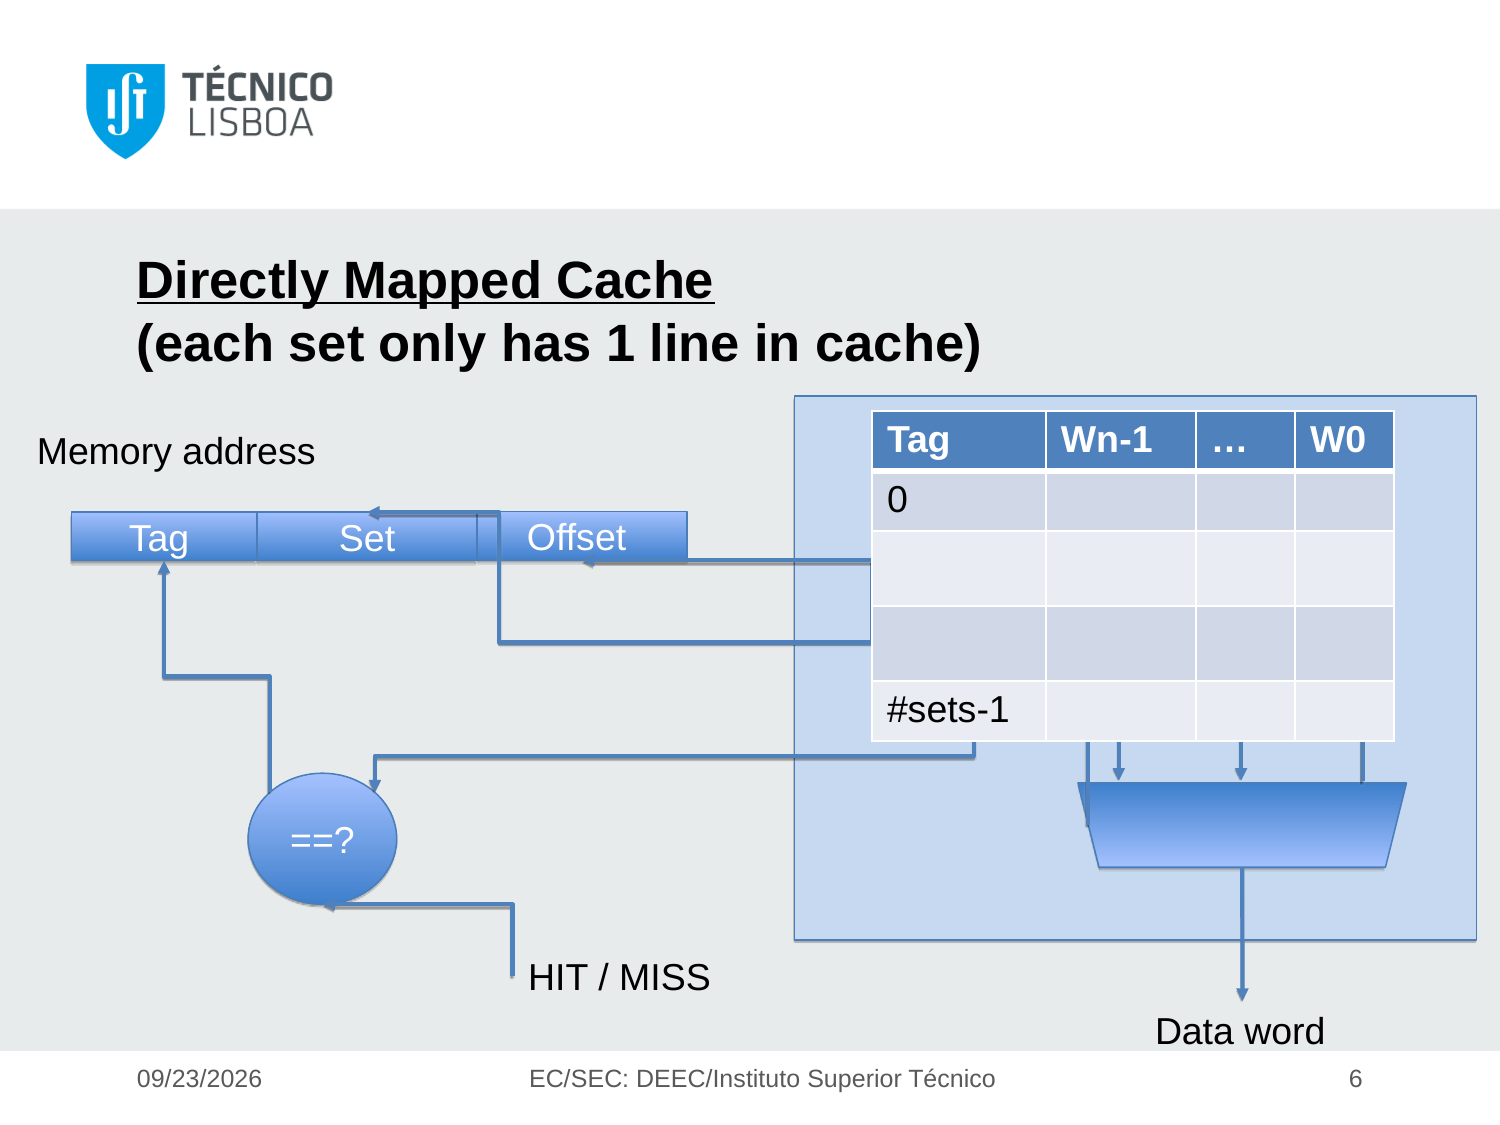

# Directly Mapped Cache (each set only has 1 line in cache)
| Tag | Wn-1 | … | W0 |
| --- | --- | --- | --- |
| 0 | | | |
| | | | |
| | | | |
| #sets-1 | | | |
Memory address
Addressed set
Tag
Wn-1
W0
…
Offset
Tag
Set
==?
Wn-1
…
W0
HIT / MISS
Data word
EC/SEC: DEEC/Instituto Superior Técnico